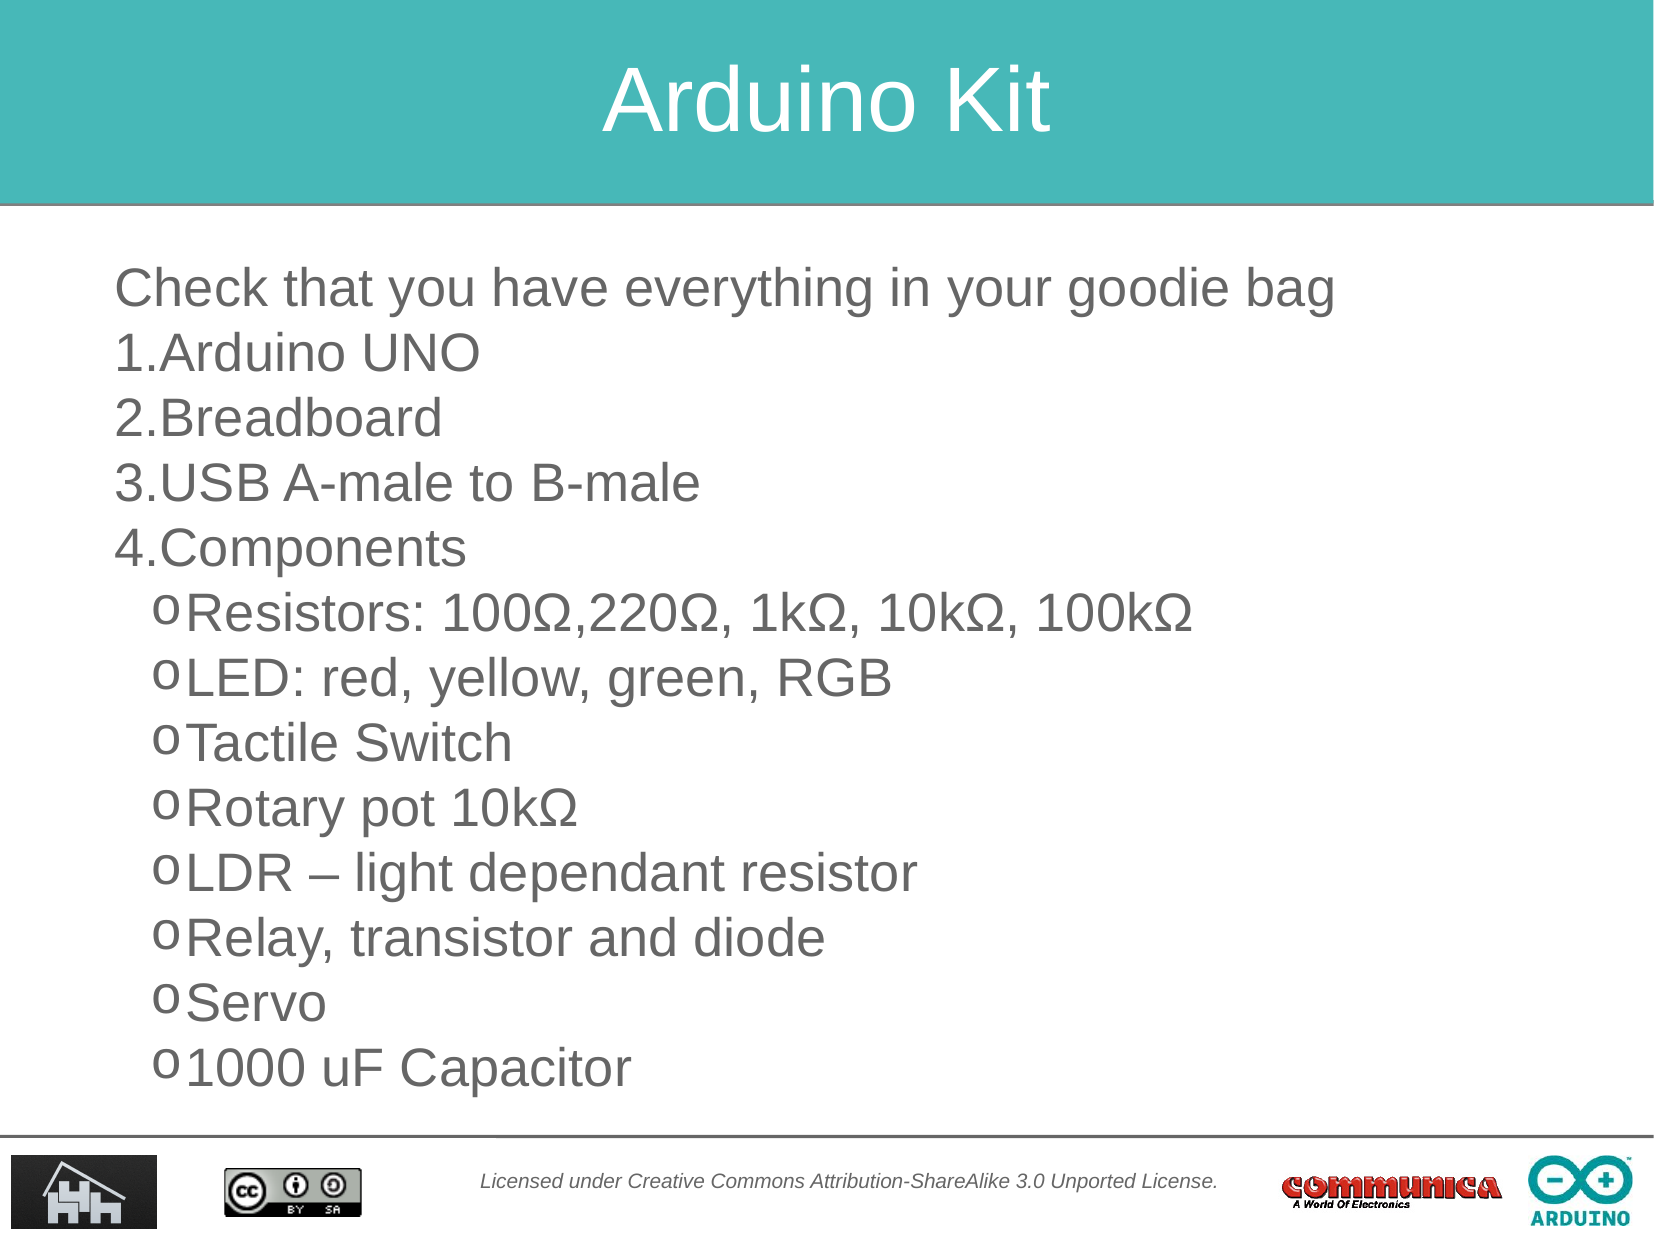

# Arduino Kit
Check that you have everything in your goodie bag
Arduino UNO
Breadboard
USB A-male to B-male
Components
Resistors: 100Ω,220Ω, 1kΩ, 10kΩ, 100kΩ
LED: red, yellow, green, RGB
Tactile Switch
Rotary pot 10kΩ
LDR – light dependant resistor
Relay, transistor and diode
Servo
1000 uF Capacitor